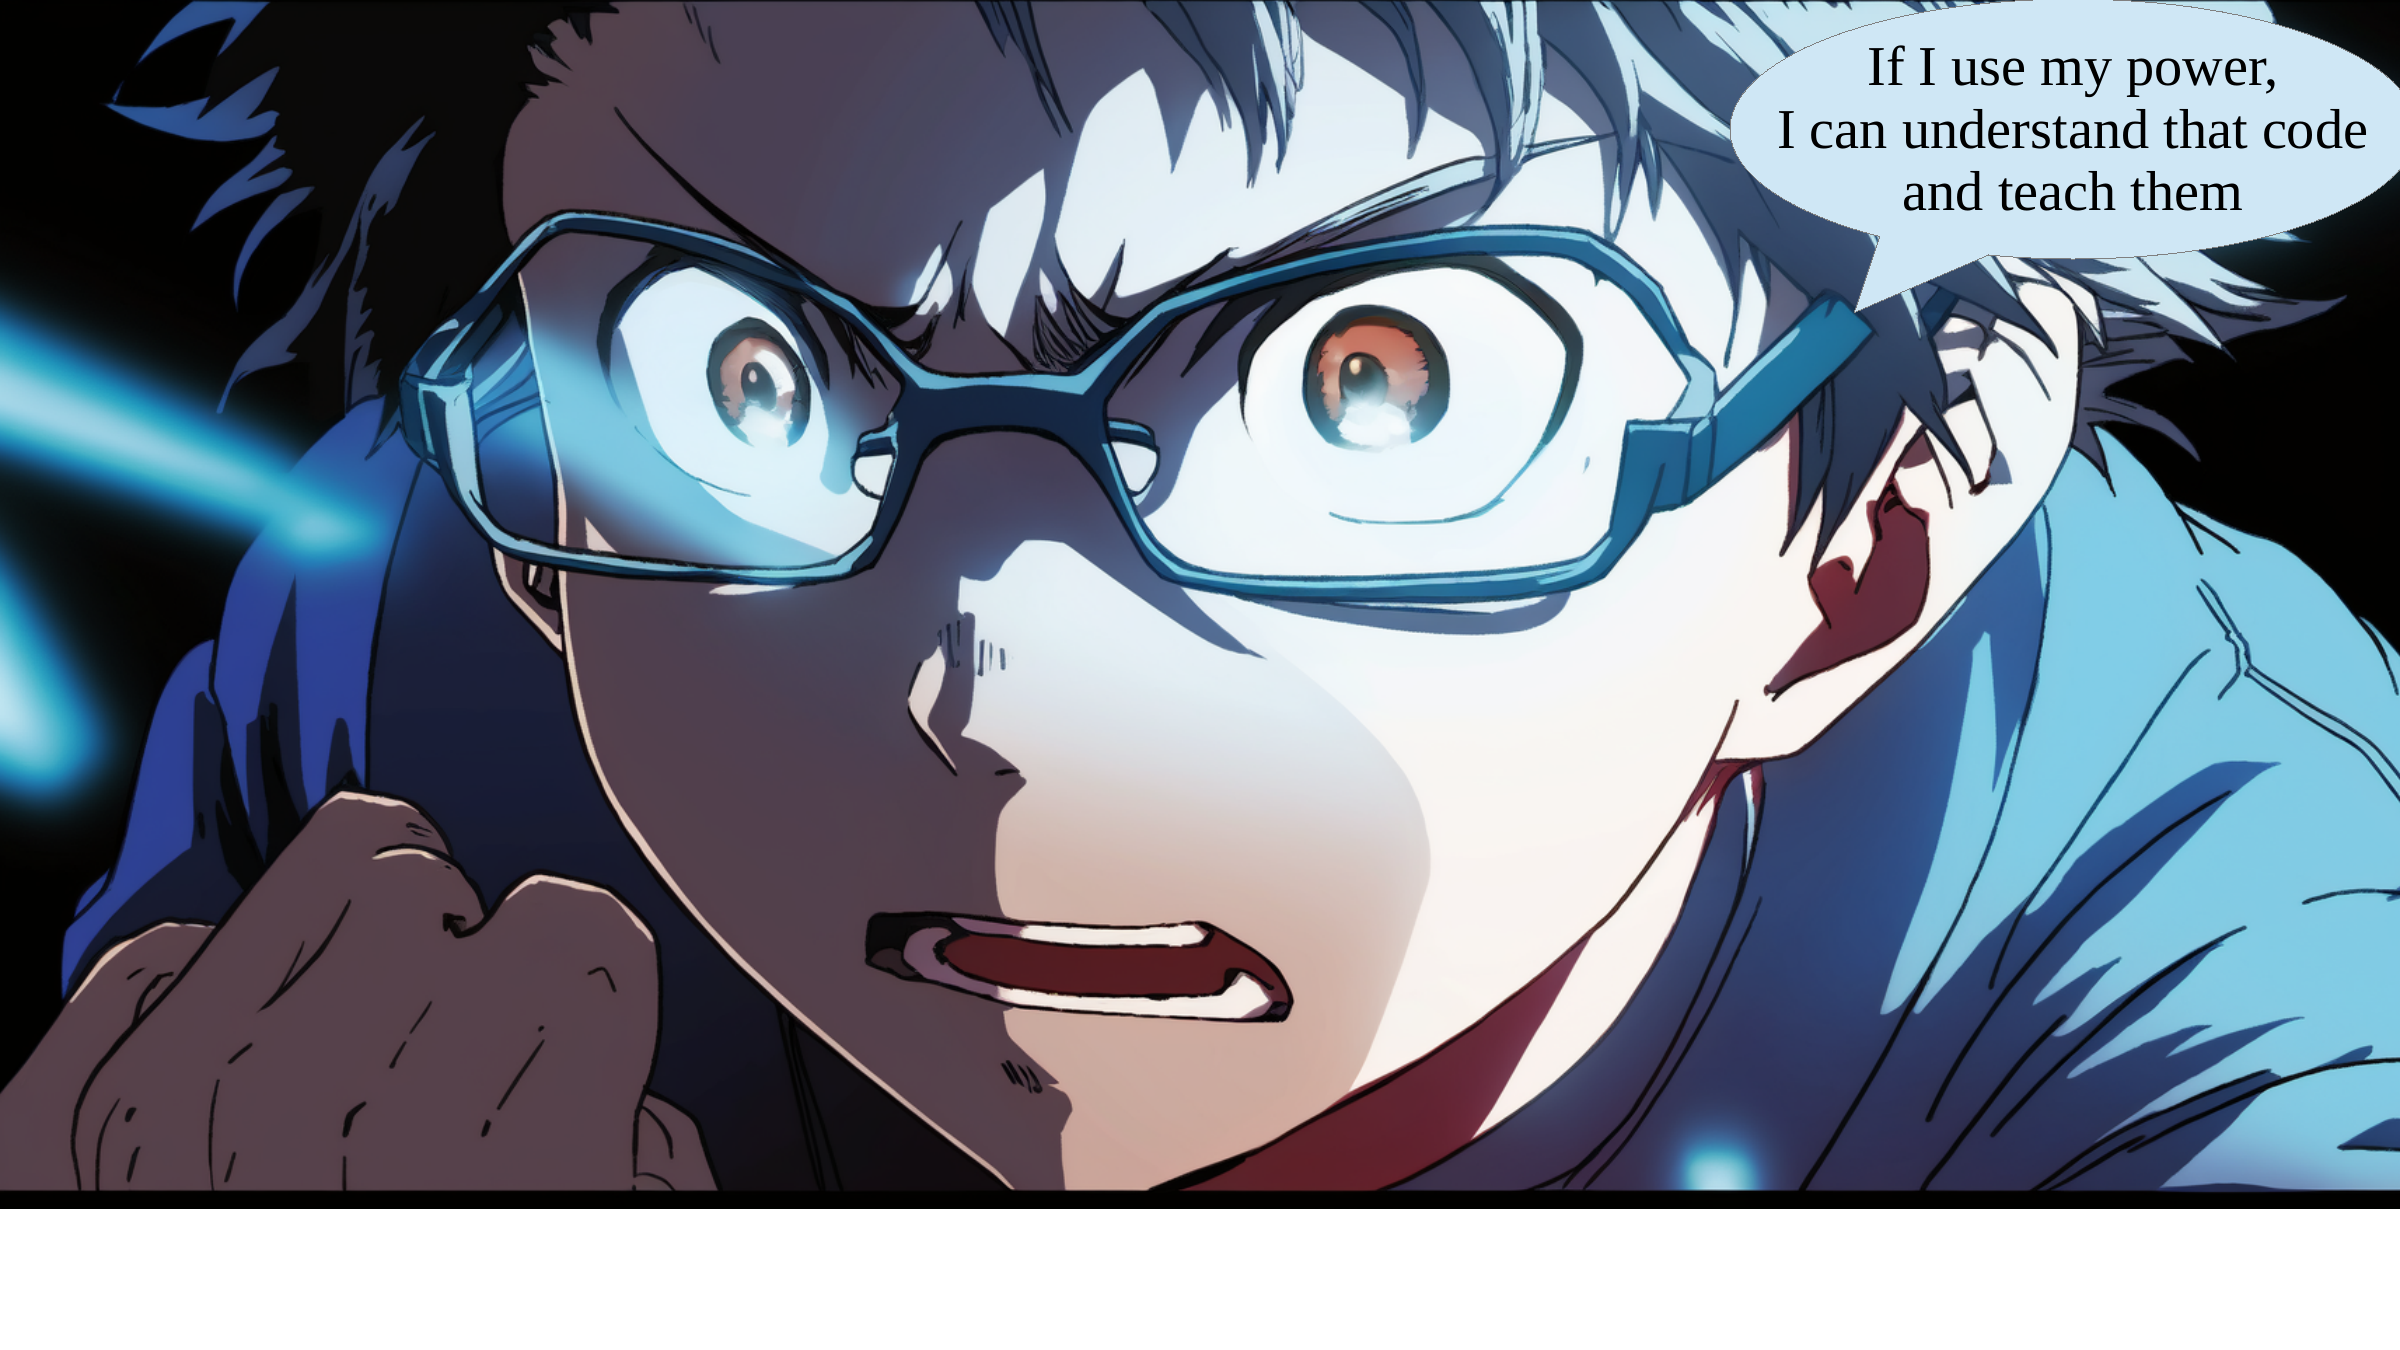

If I use my power,
I can understand that code
and teach them